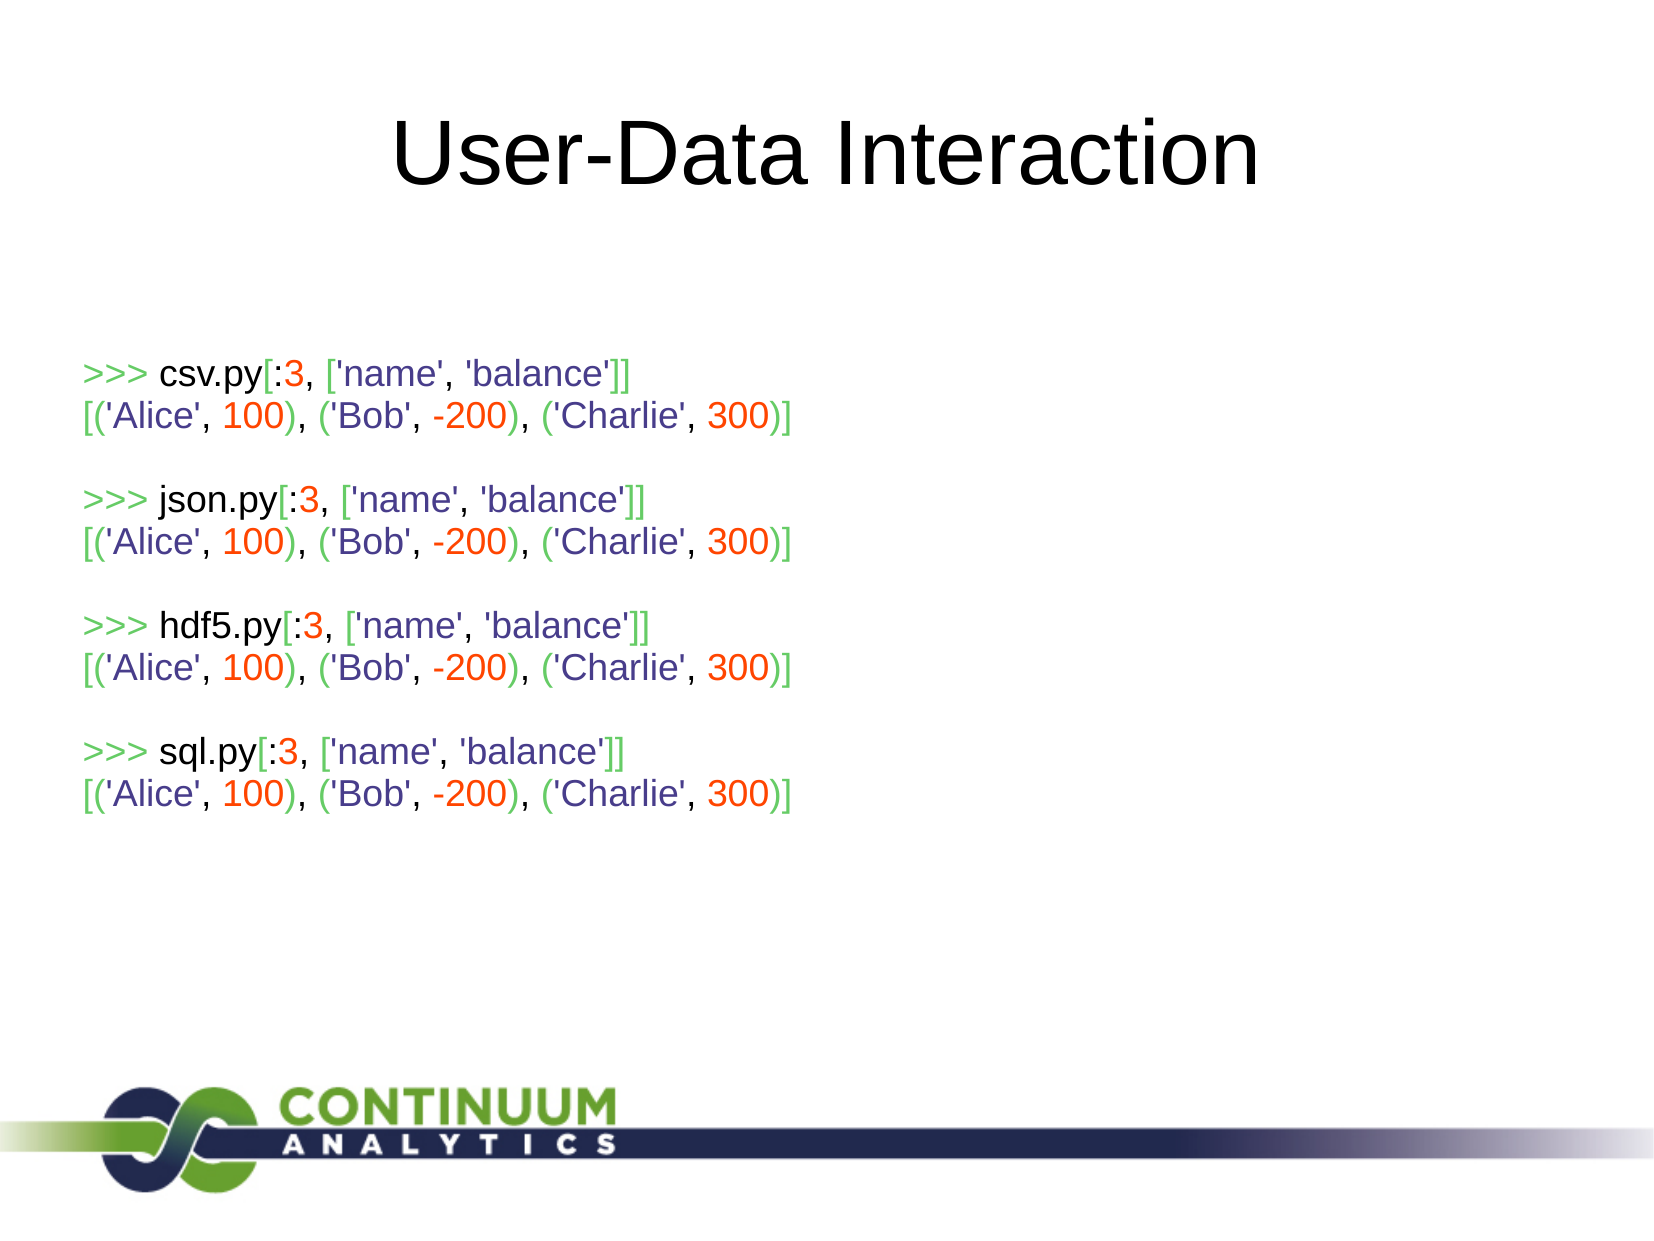

# User-Data Interaction
>>> csv.py[:3, ['name', 'balance']]
[('Alice', 100), ('Bob', -200), ('Charlie', 300)]
>>> json.py[:3, ['name', 'balance']]
[('Alice', 100), ('Bob', -200), ('Charlie', 300)]
>>> hdf5.py[:3, ['name', 'balance']]
[('Alice', 100), ('Bob', -200), ('Charlie', 300)]
>>> sql.py[:3, ['name', 'balance']]
[('Alice', 100), ('Bob', -200), ('Charlie', 300)]